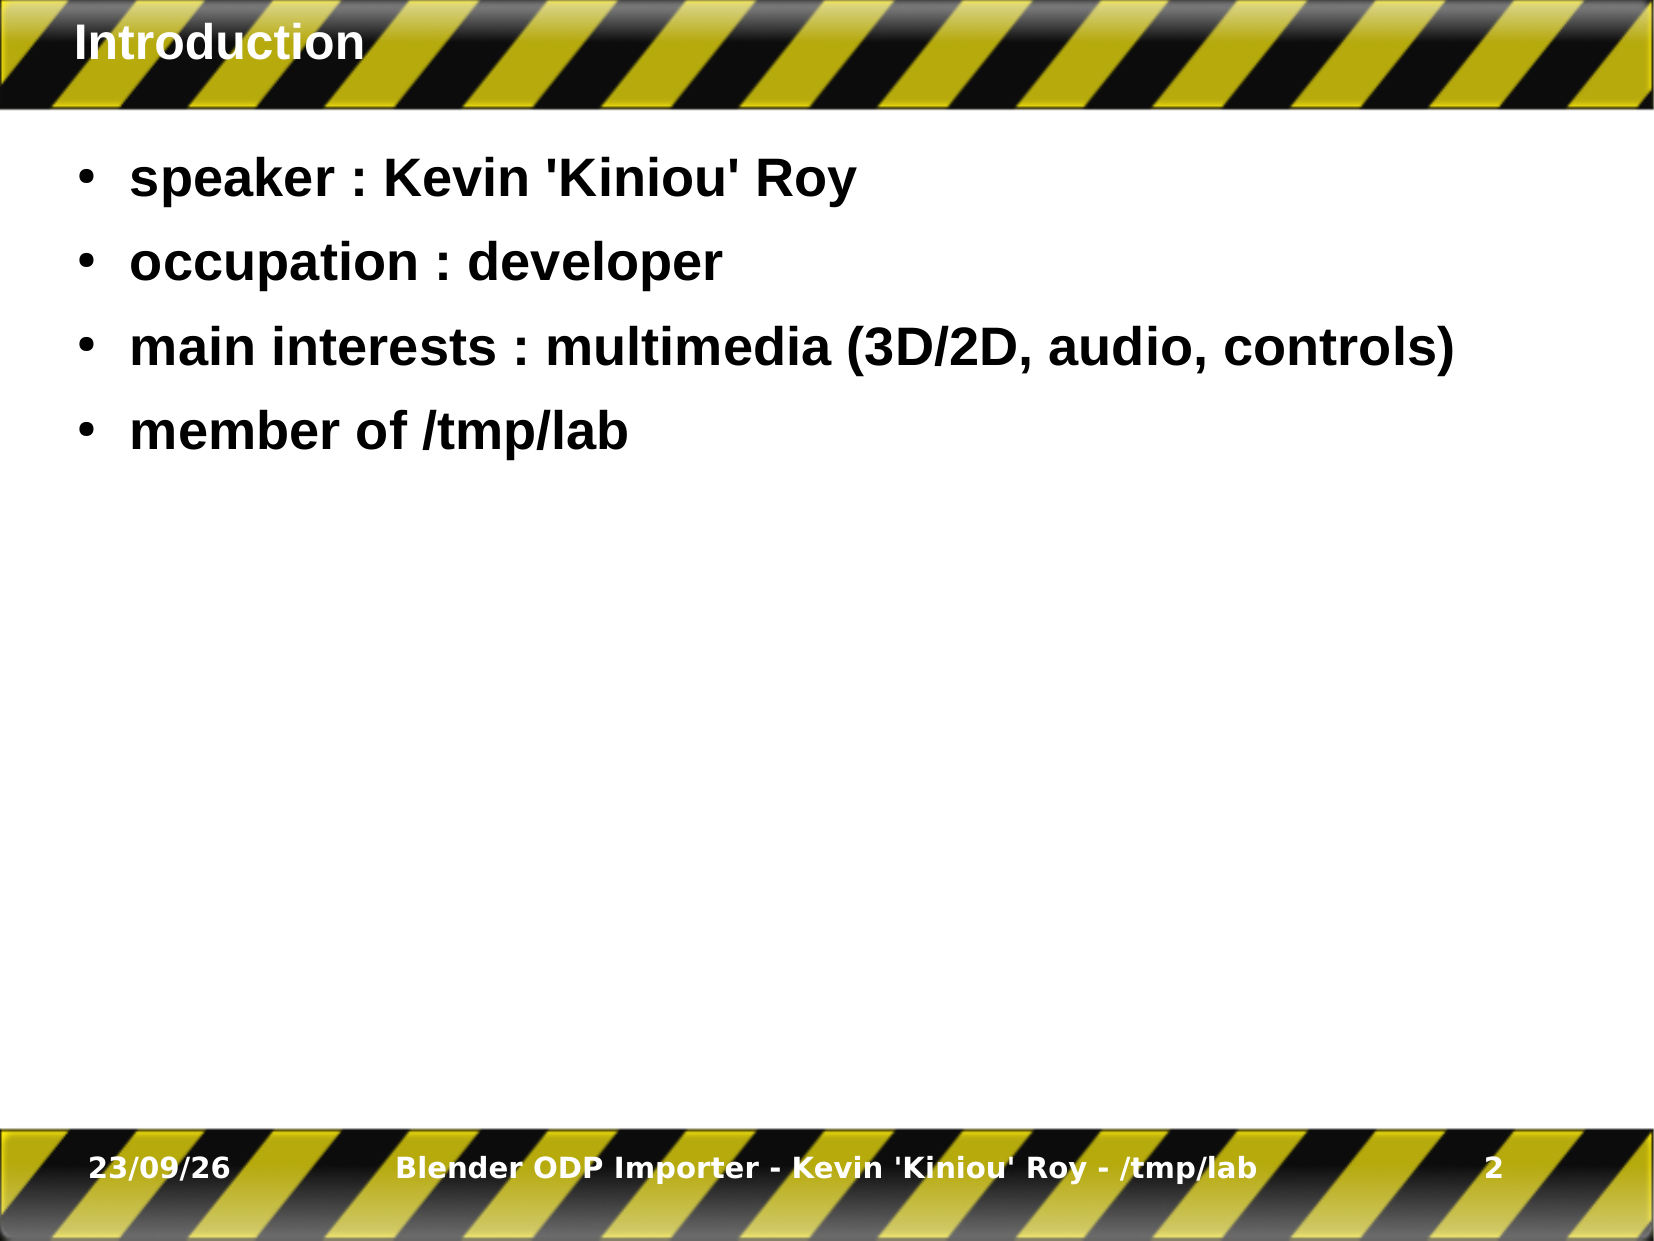

Introduction
# speaker : Kevin 'Kiniou' Roy
occupation : developer
main interests : multimedia (3D/2D, audio, controls)
member of /tmp/lab
Blender ODP Importer - Kevin 'Kiniou' Roy - /tmp/lab
2